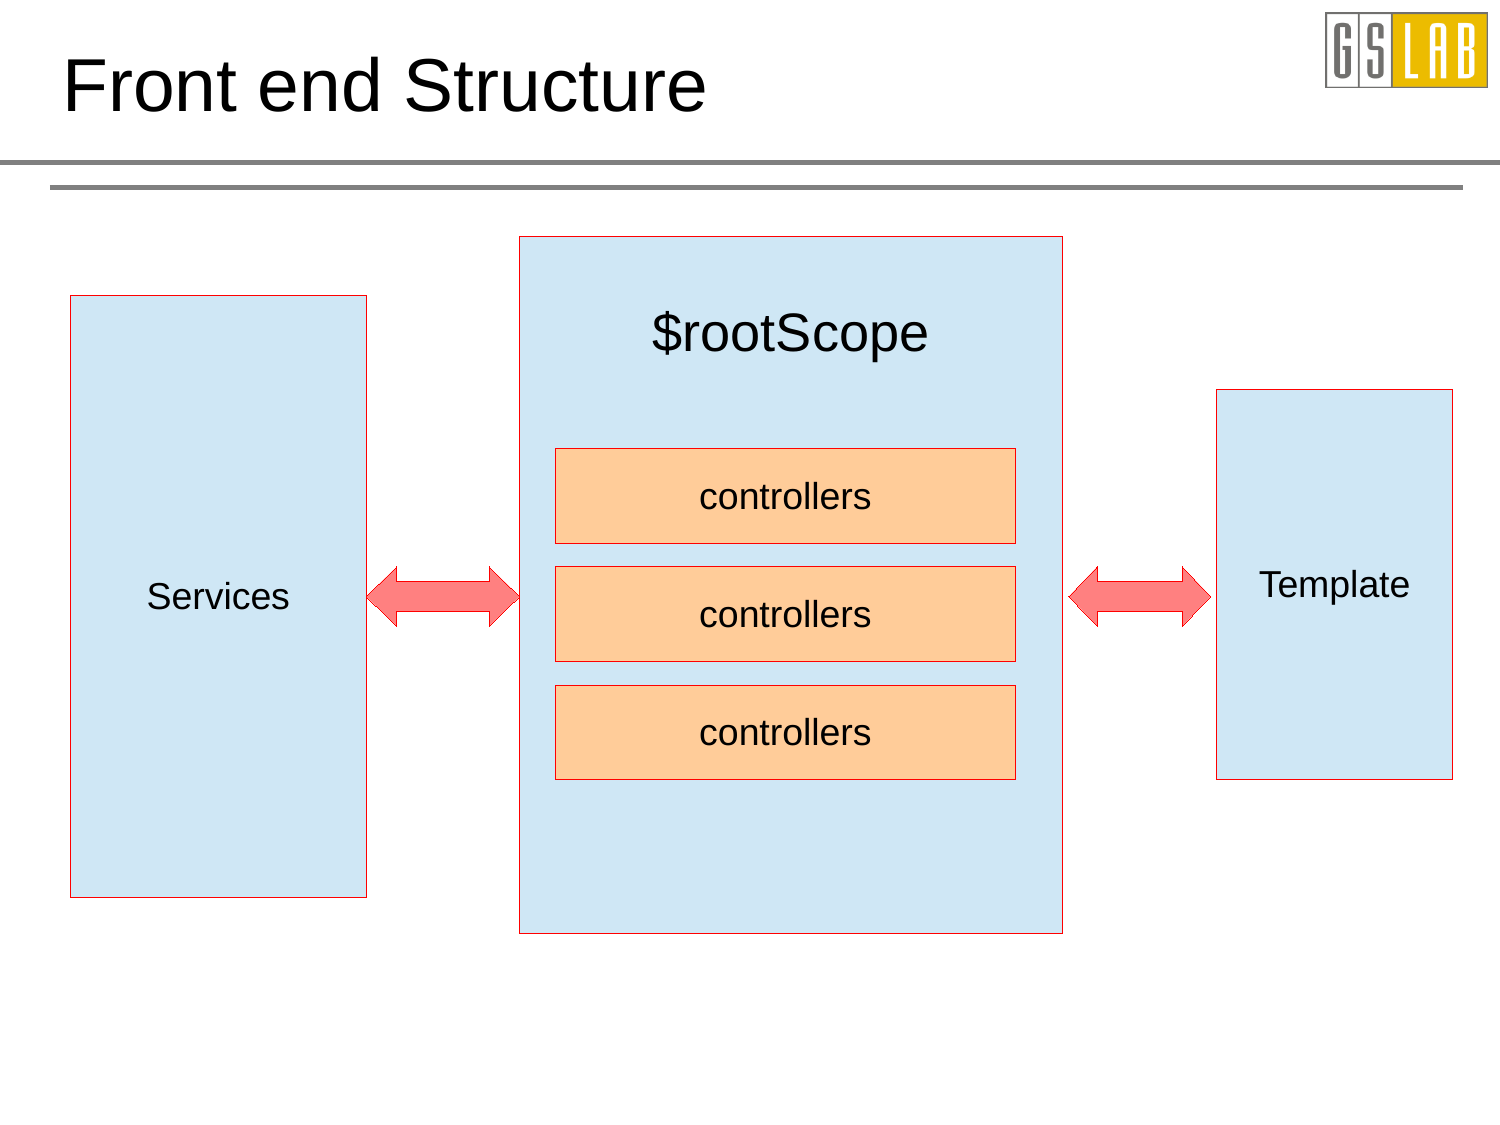

# Front end Structure
$rootScope
Services
Template
controllers
controllers
controllers